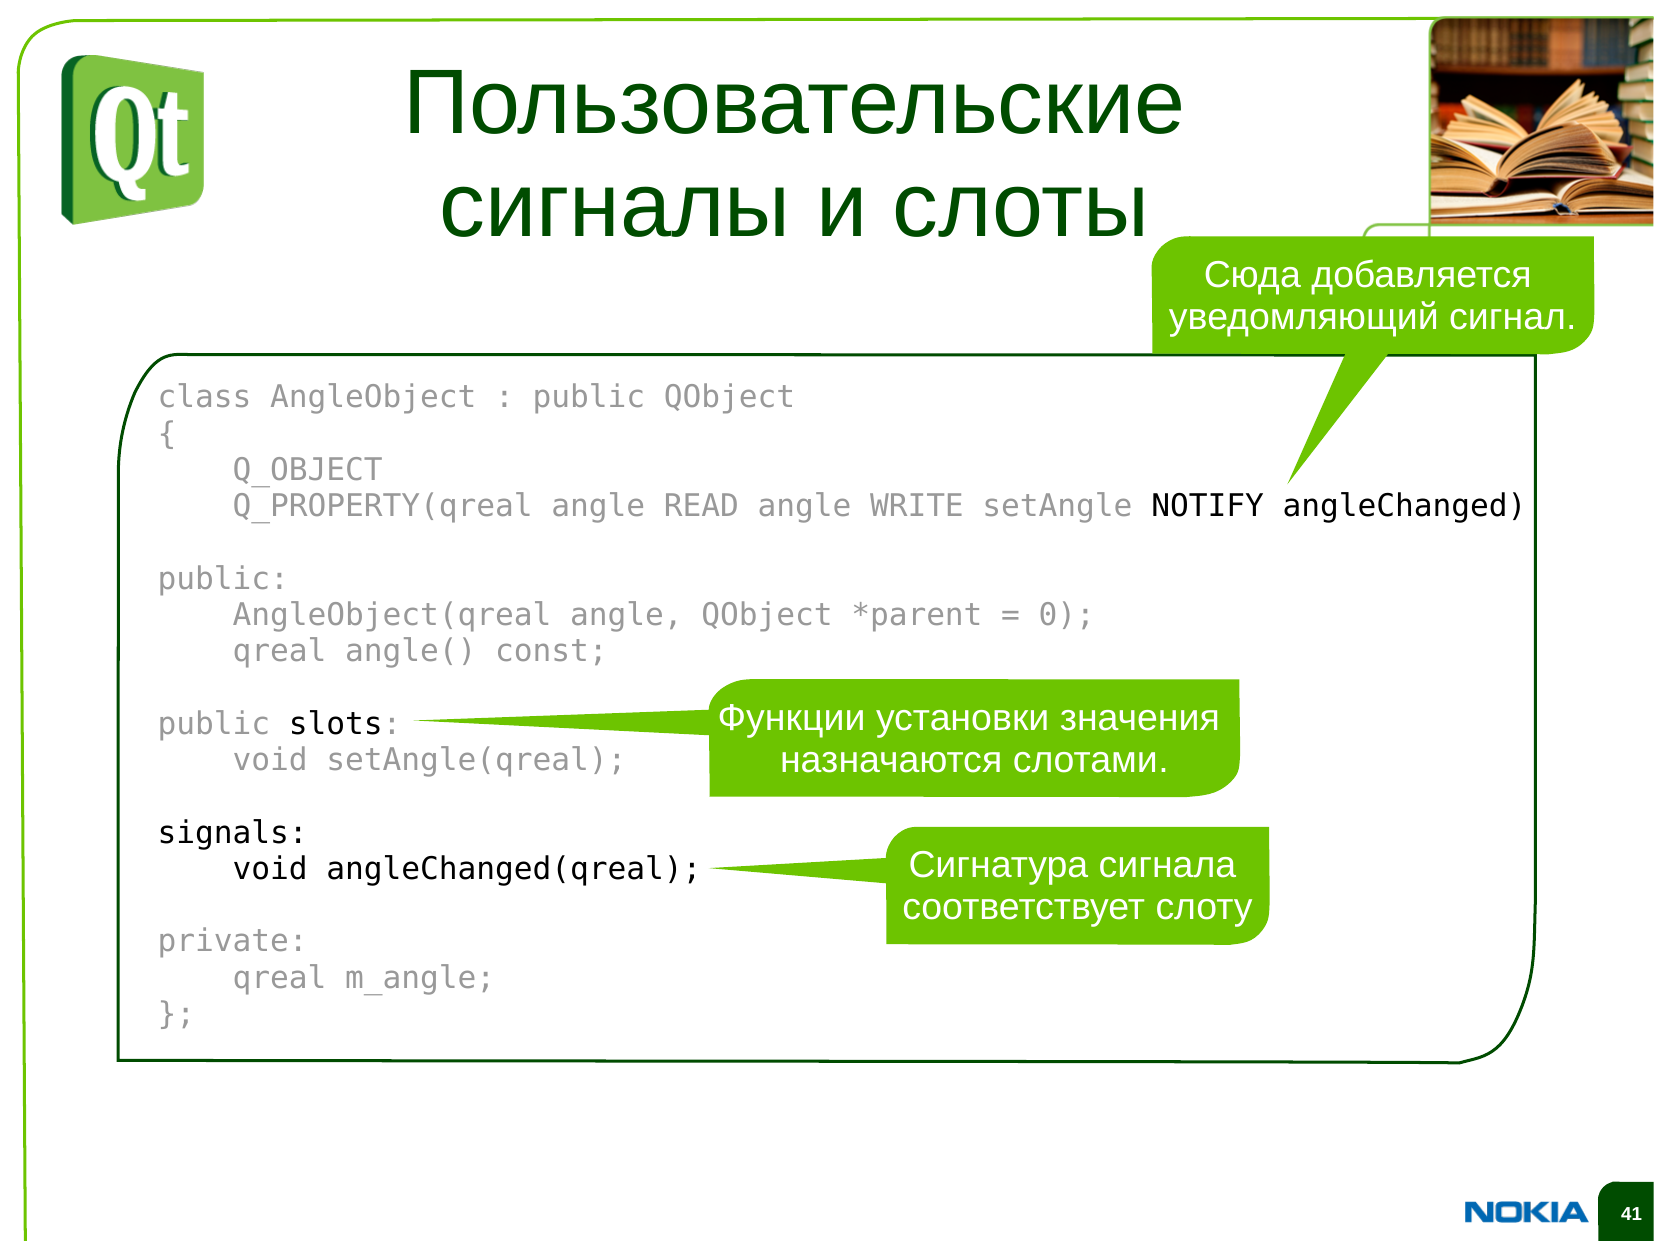

# Пользовательские сигналы и слоты
Сюда добавляется
уведомляющий сигнал.
class AngleObject : public QObject
{
 Q_OBJECT
 Q_PROPERTY(qreal angle READ angle WRITE setAngle NOTIFY angleChanged)
public:
 AngleObject(qreal angle, QObject *parent = 0);
 qreal angle() const;
public slots:
 void setAngle(qreal);
signals:
 void angleChanged(qreal);
private:
 qreal m_angle;
};
Функции установки значения
назначаются слотами.
Сигнатура сигнала
соответствует слоту